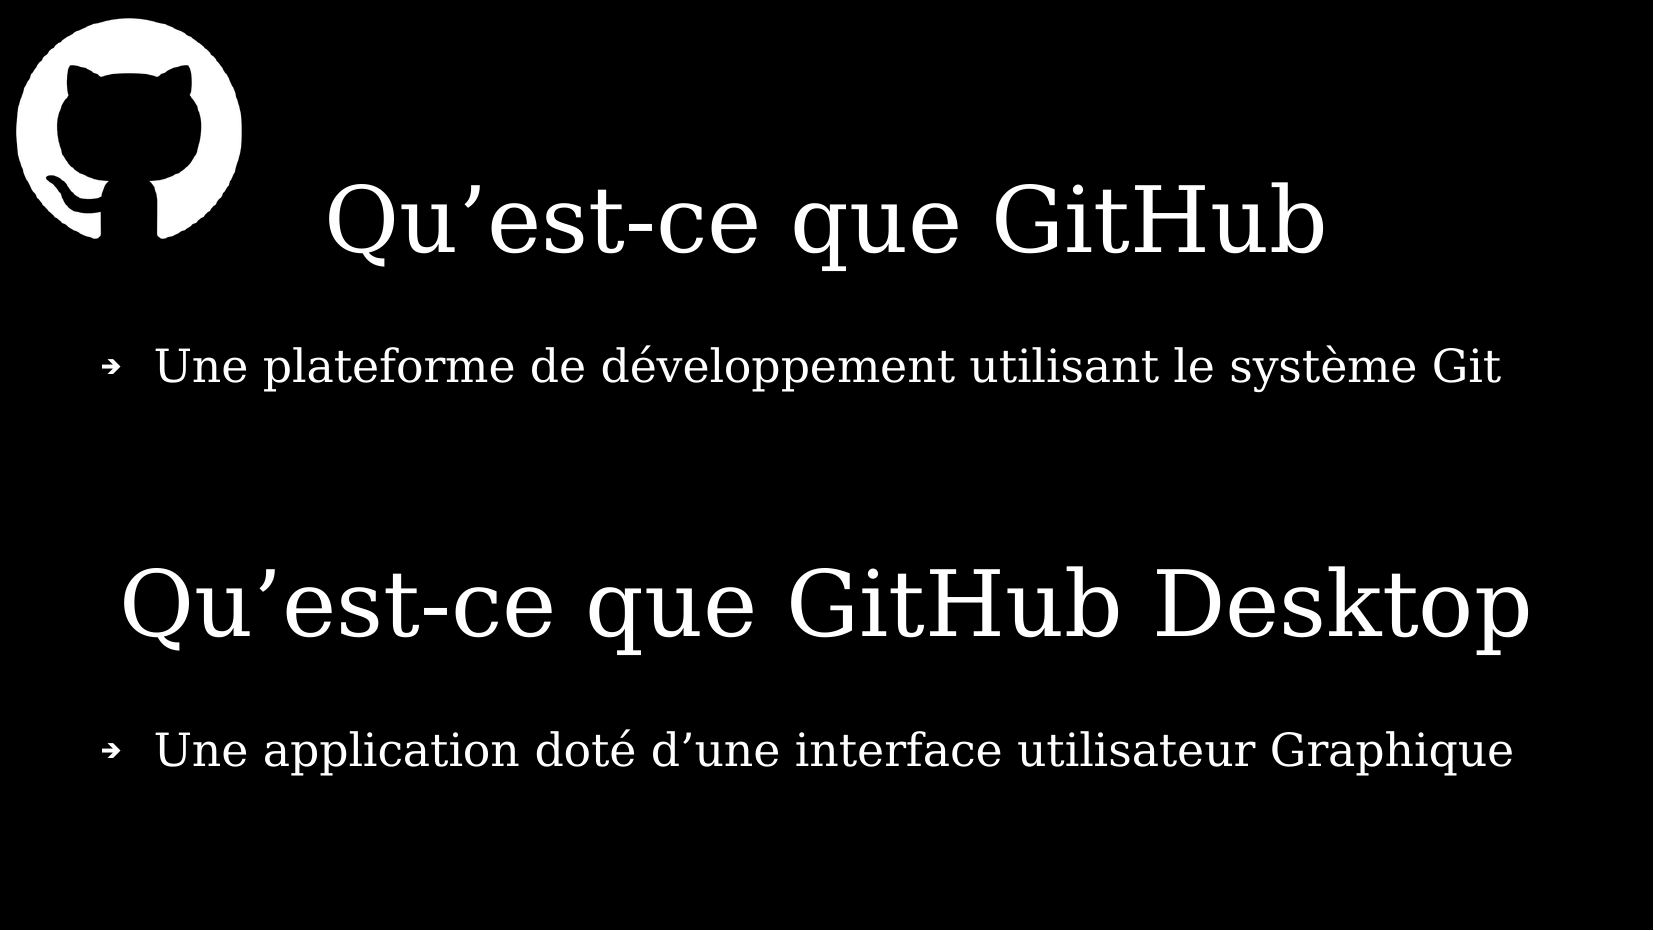

# Qu’est-ce que GitHub
Une plateforme de développement utilisant le système Git
Qu’est-ce que GitHub Desktop
Une application doté d’une interface utilisateur Graphique